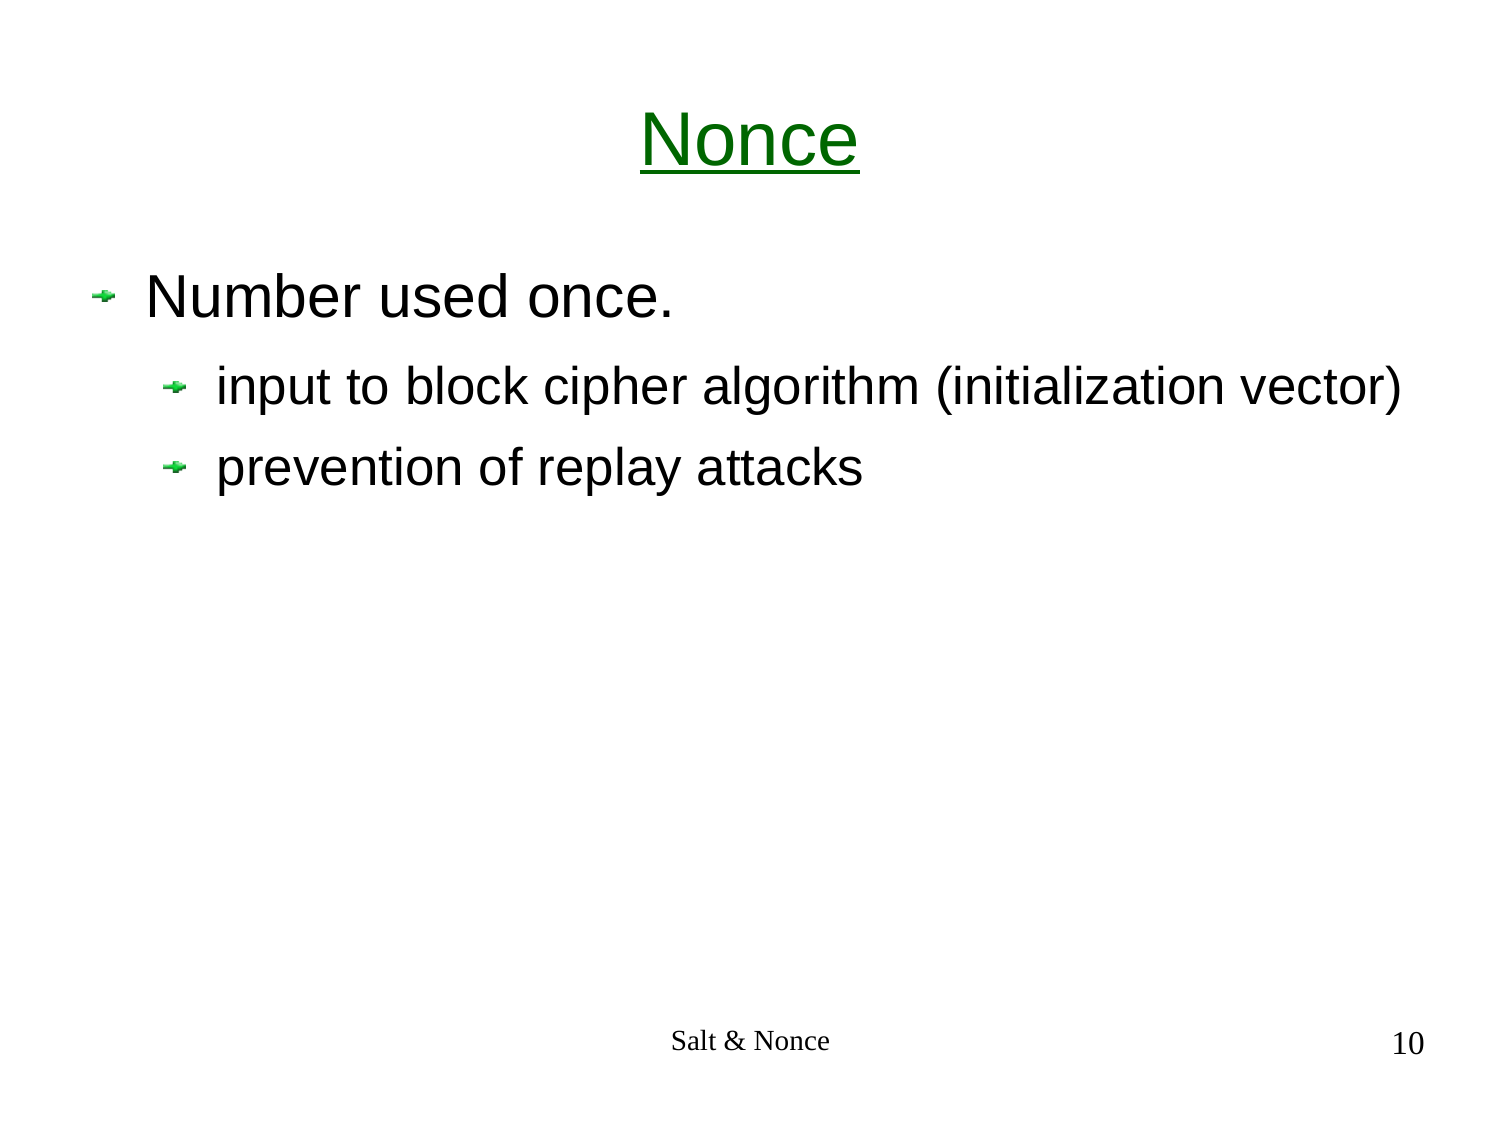

# Nonce
Number used once.
input to block cipher algorithm (initialization vector)
prevention of replay attacks
Salt & Nonce
10